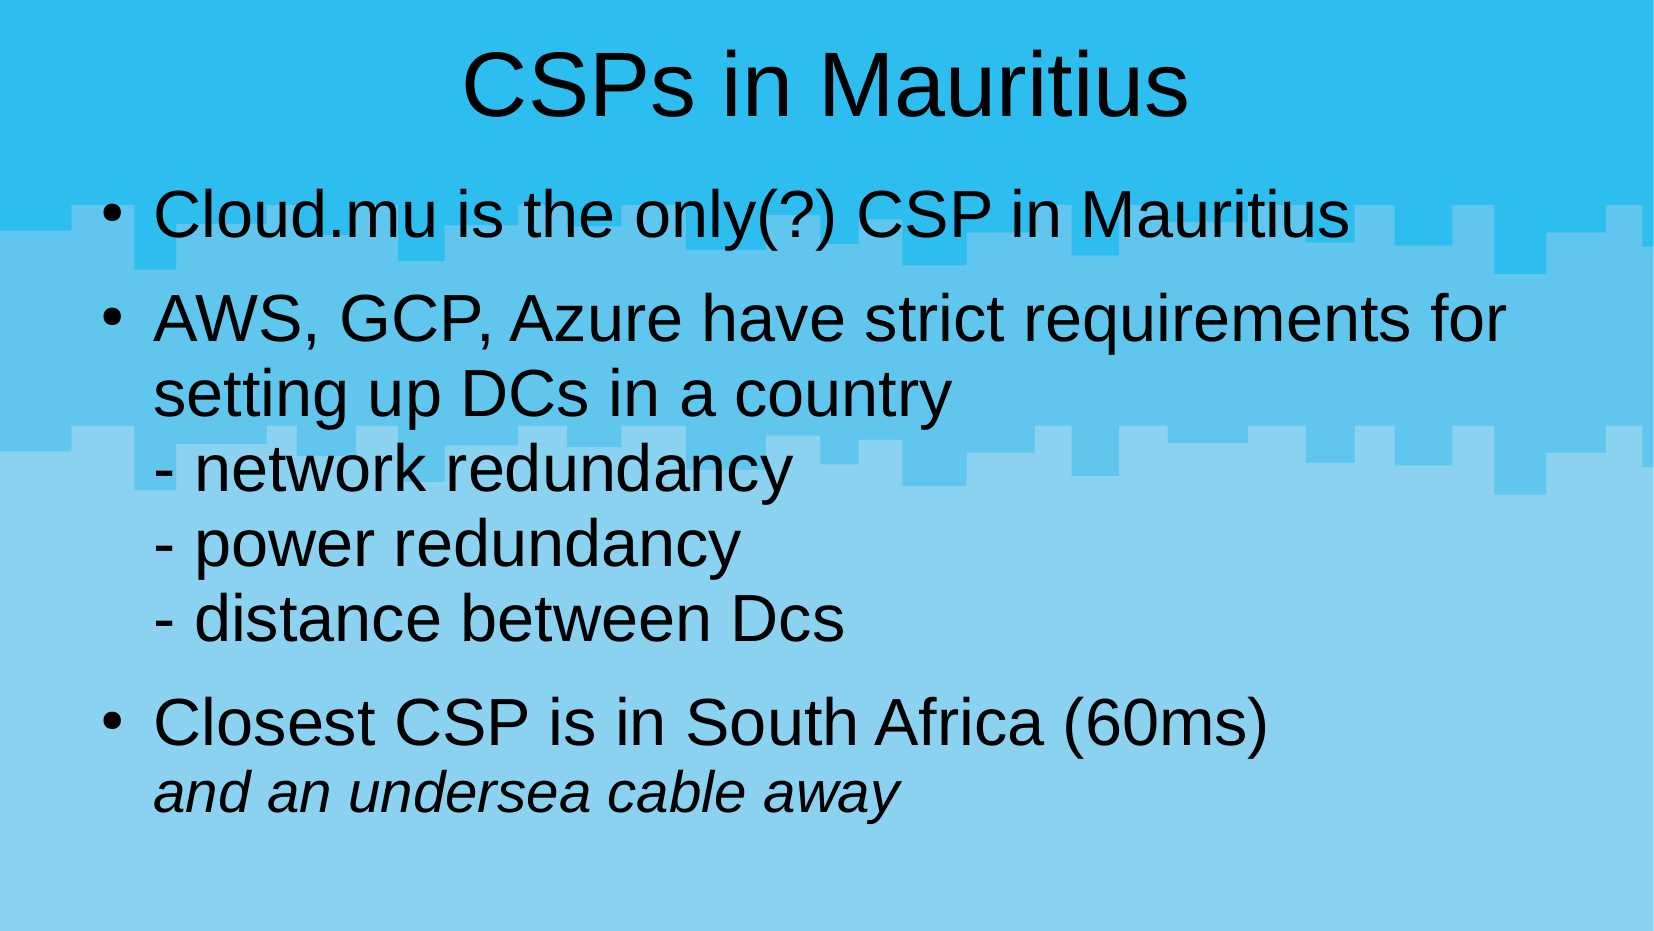

# CSPs in Mauritius
Cloud.mu is the only(?) CSP in Mauritius
AWS, GCP, Azure have strict requirements for setting up DCs in a country
- network redundancy
- power redundancy
- distance between Dcs
Closest CSP is in South Africa (60ms)
and an undersea cable away